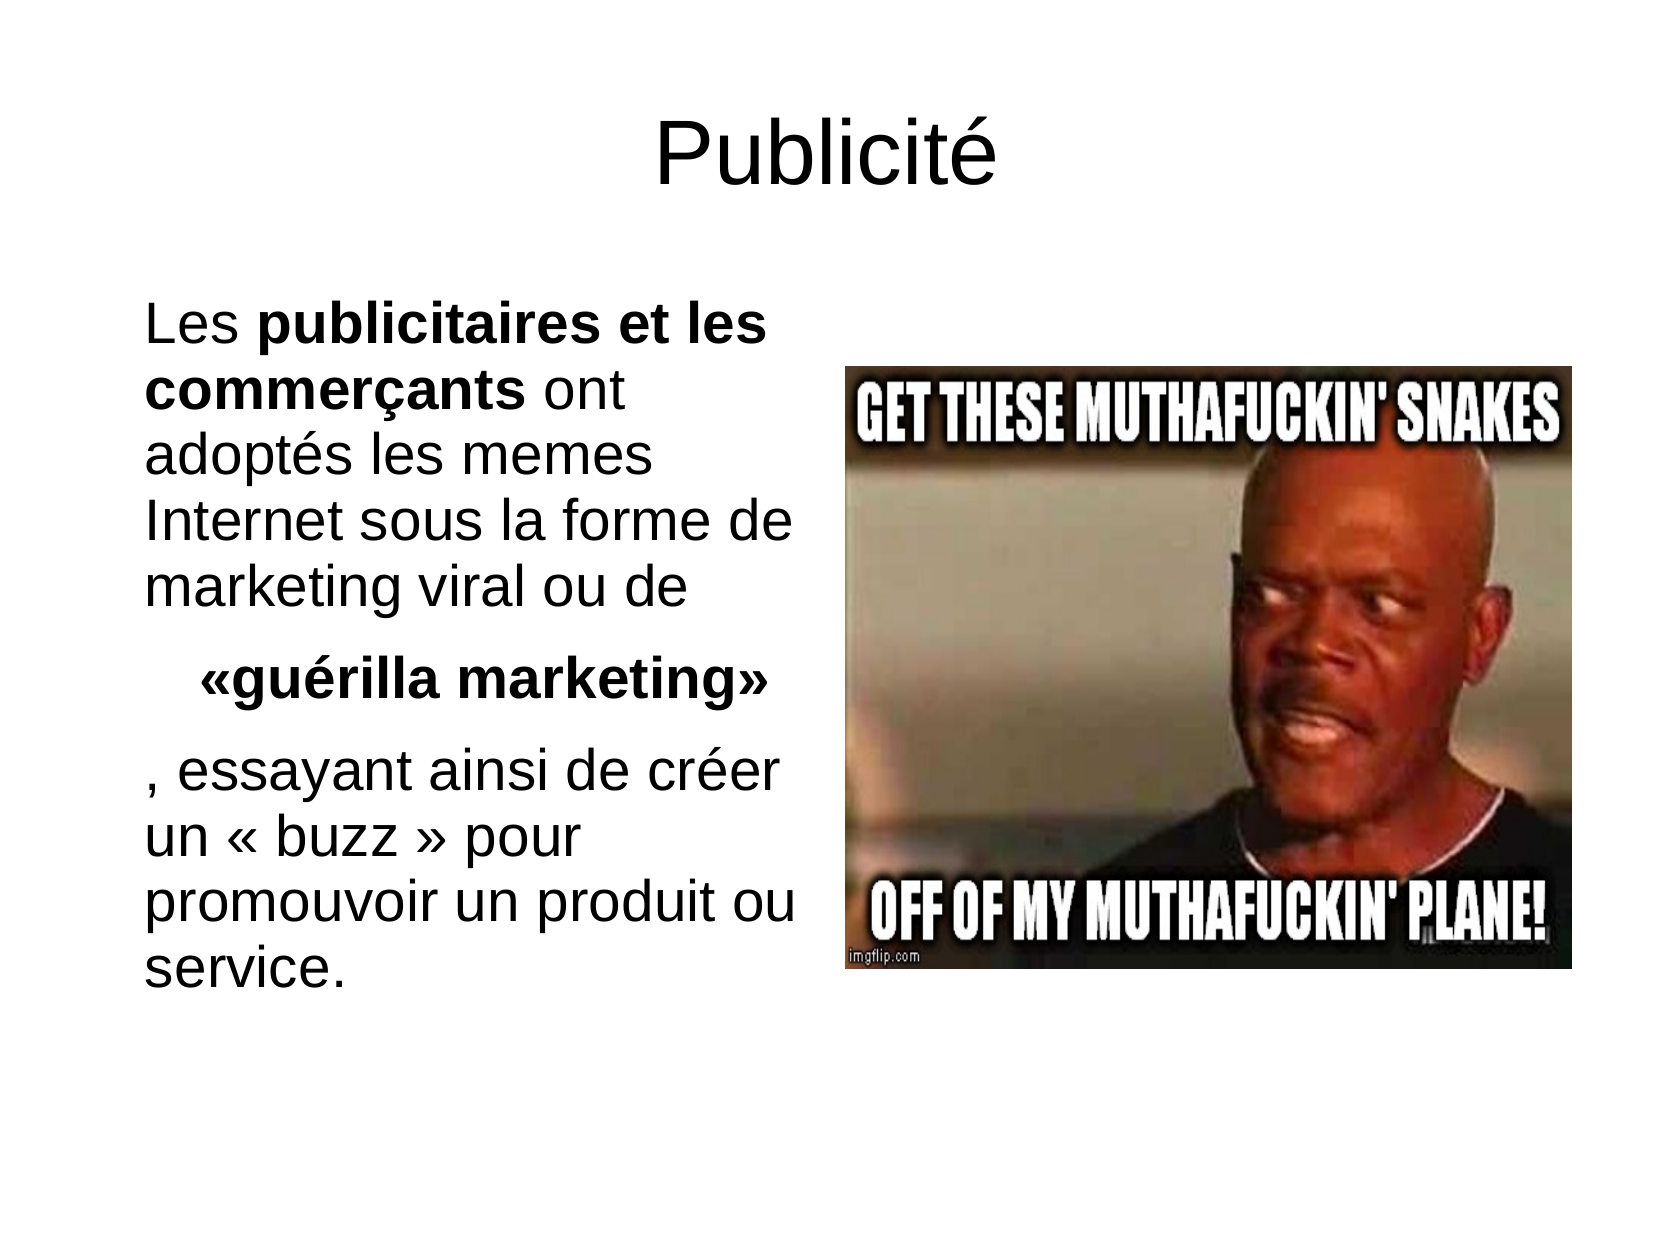

# Publicité
Les publicitaires et les commerçants ont adoptés les memes Internet sous la forme de marketing viral ou de
 «guérilla marketing»
, essayant ainsi de créer un « buzz » pour promouvoir un produit ou service.